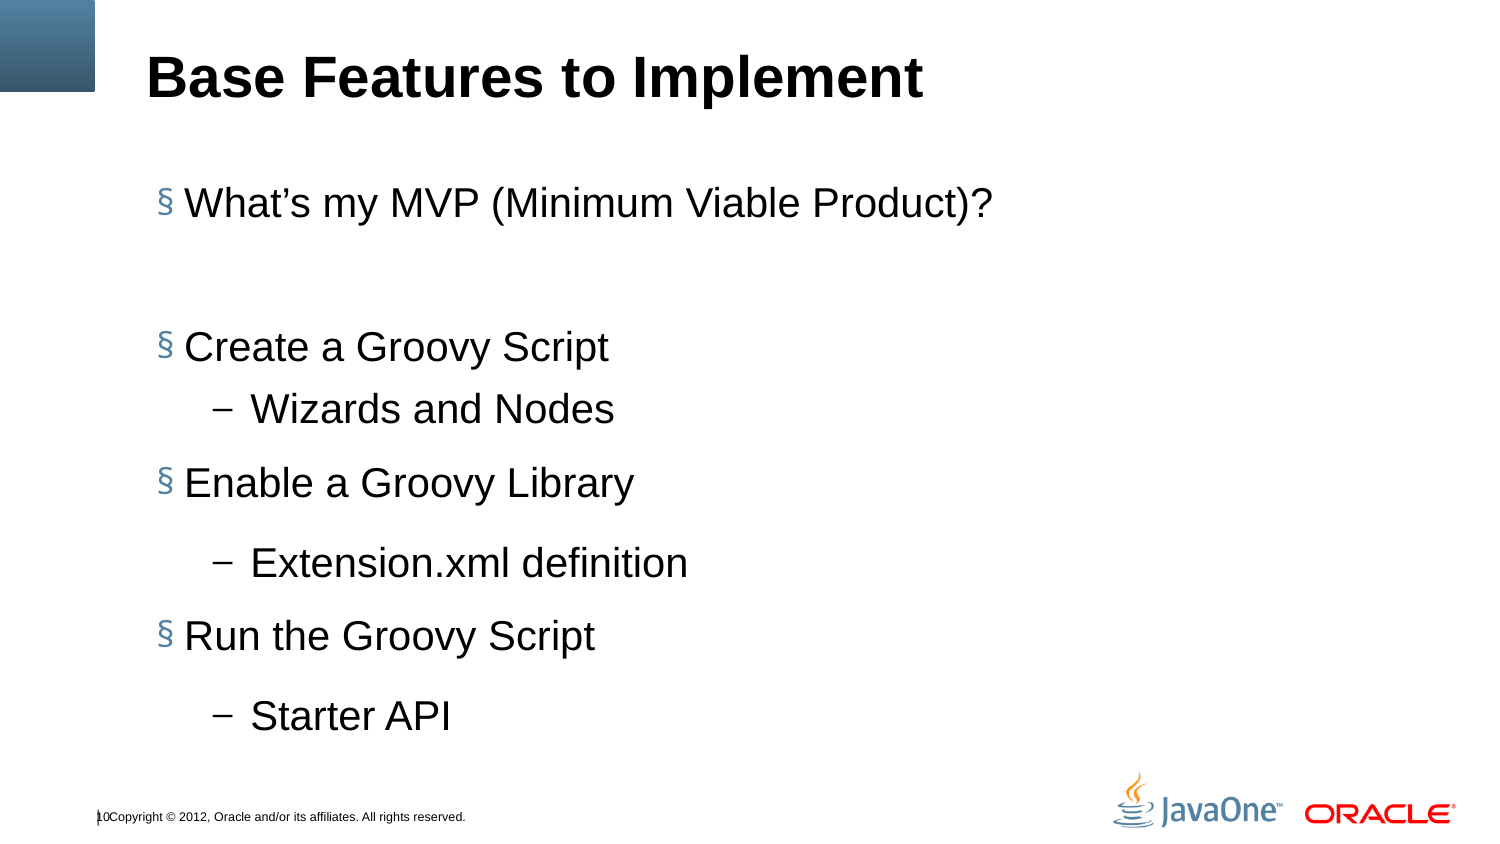

# Base Features to Implement
What’s my MVP (Minimum Viable Product)?
Create a Groovy Script
Wizards and Nodes
Enable a Groovy Library
Extension.xml definition
Run the Groovy Script
Starter API